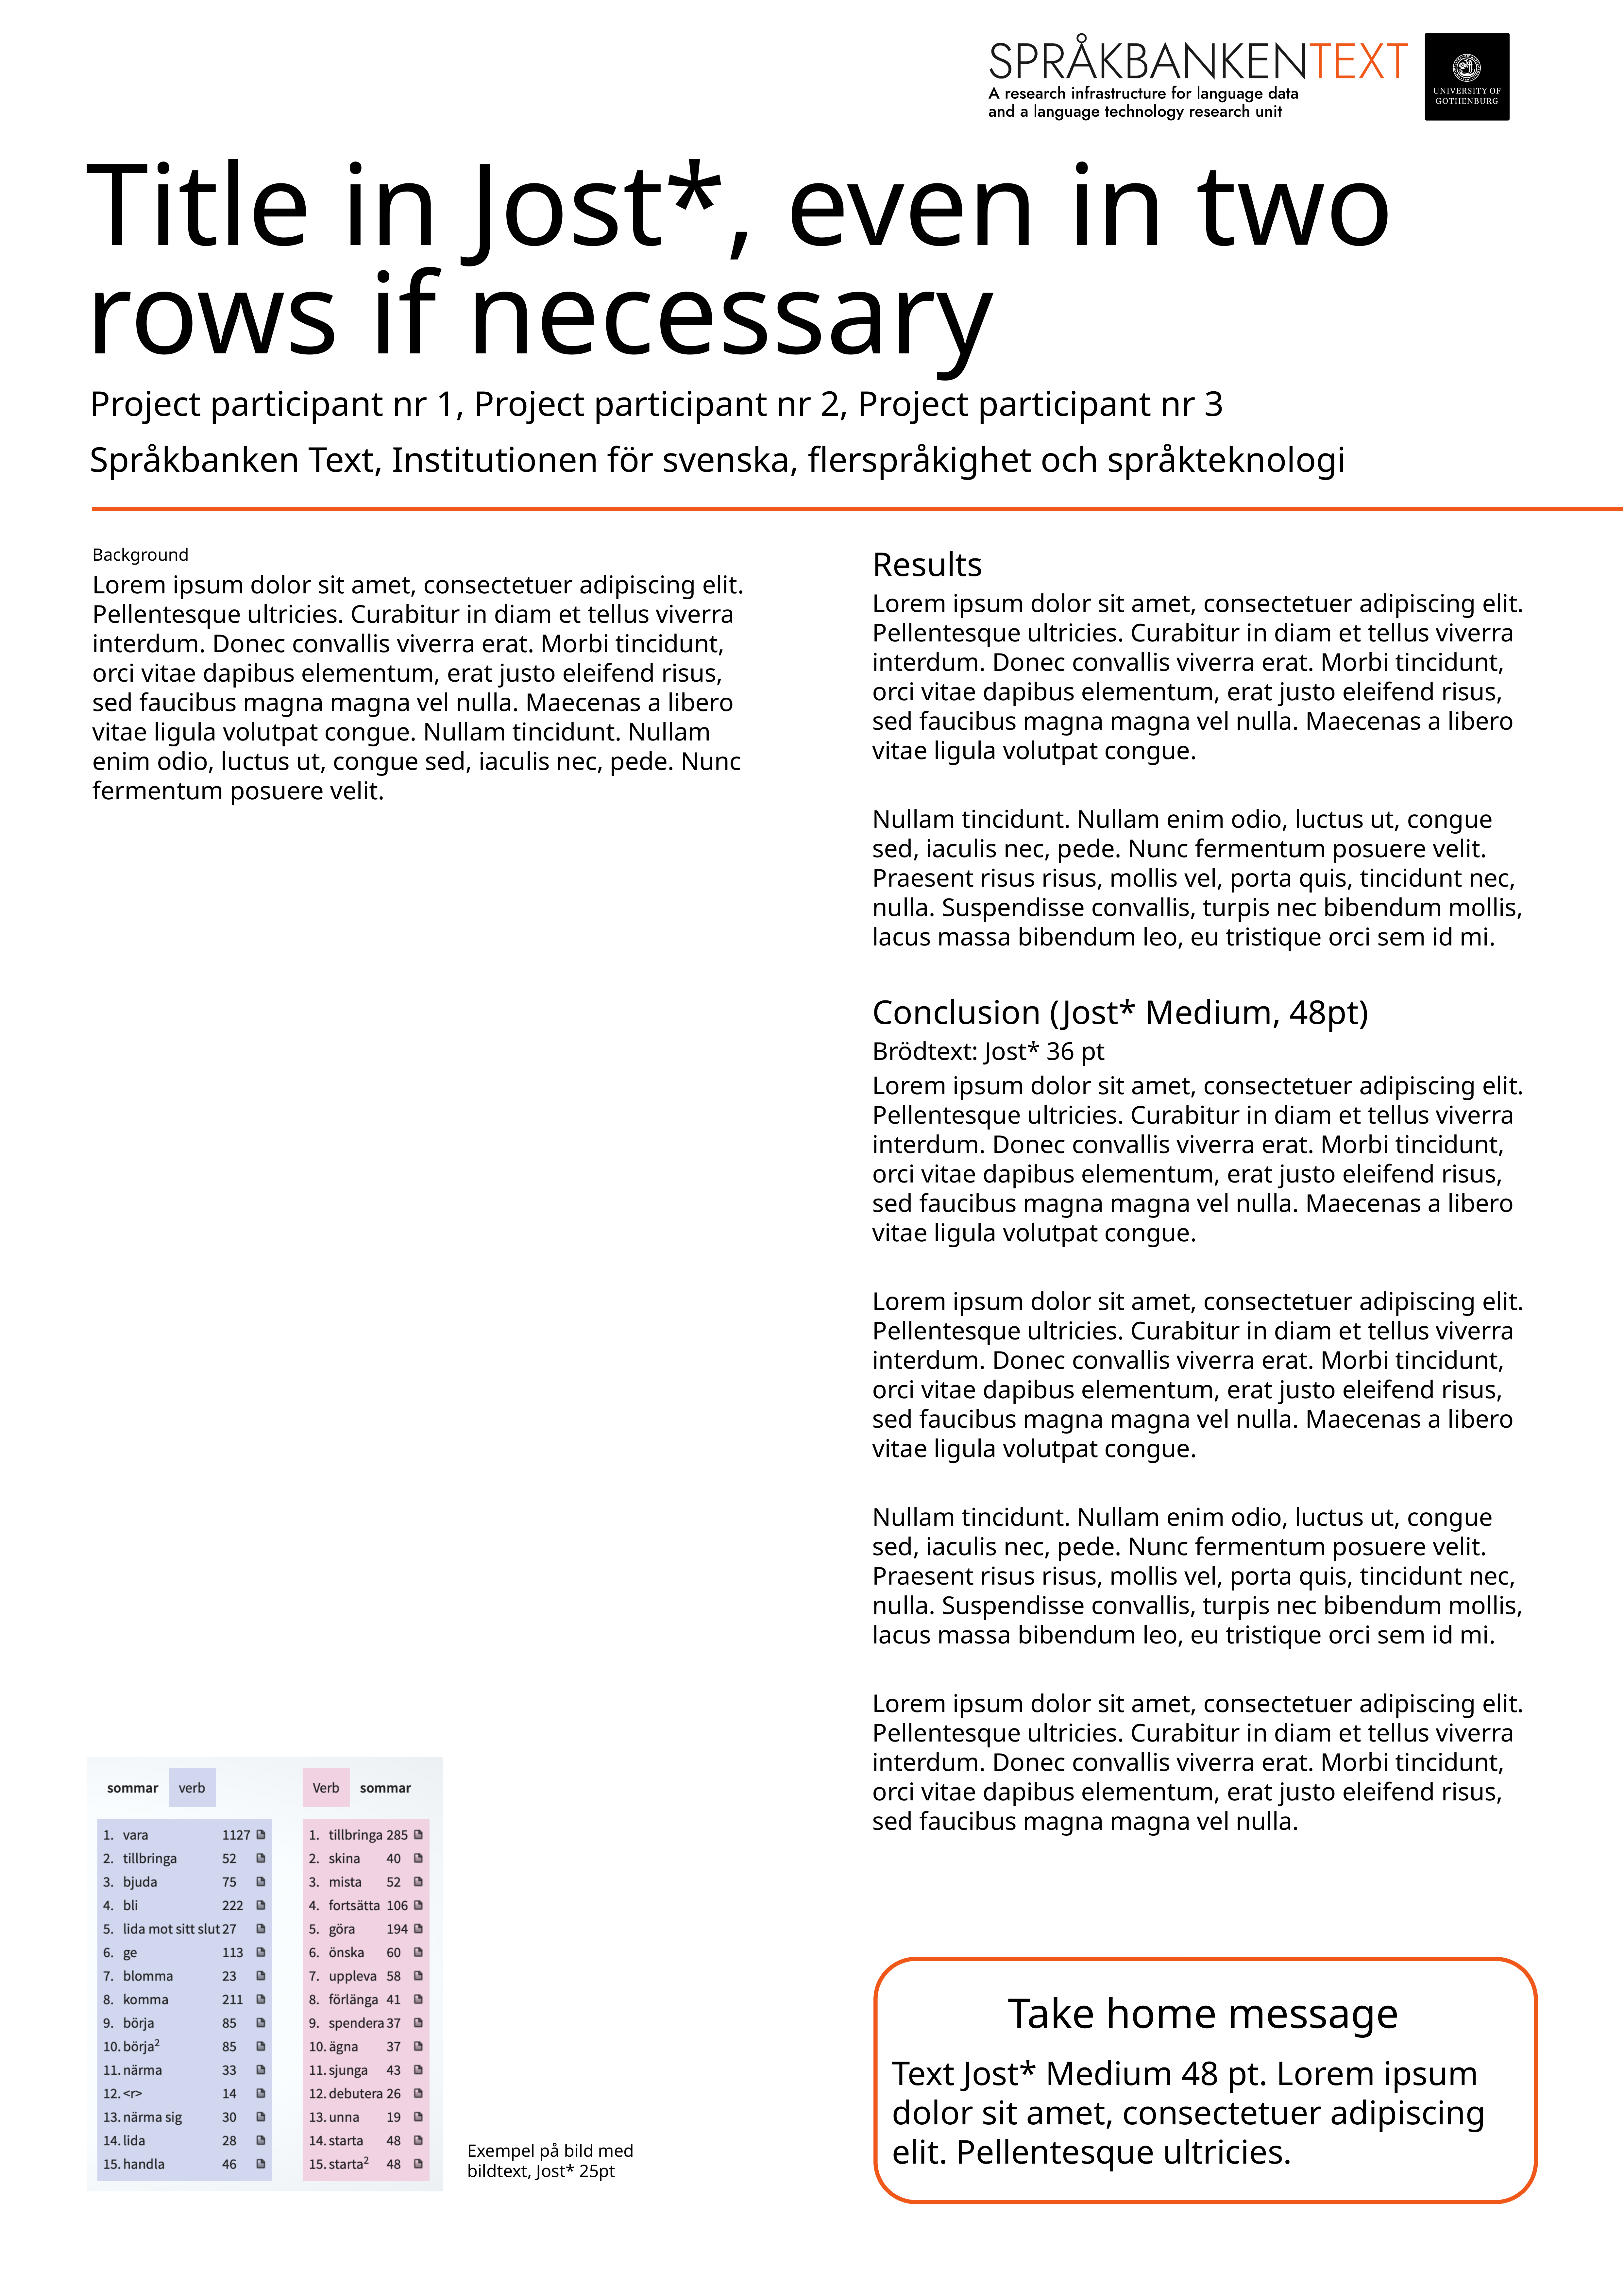

# Title in Jost*, even in two rows if necessary
Project participant nr 1, Project participant nr 2, Project participant nr 3
Språkbanken Text, Institutionen för svenska, flerspråkighet och språkteknologi
Background
Lorem ipsum dolor sit amet, consectetuer adipiscing elit. Pellentesque ultricies. Curabitur in diam et tellus viverra interdum. Donec convallis viverra erat. Morbi tincidunt, orci vitae dapibus elementum, erat justo eleifend risus, sed faucibus magna magna vel nulla. Maecenas a libero vitae ligula volutpat congue. Nullam tincidunt. Nullam enim odio, luctus ut, congue sed, iaculis nec, pede. Nunc fermentum posuere velit.
Results
Lorem ipsum dolor sit amet, consectetuer adipiscing elit. Pellentesque ultricies. Curabitur in diam et tellus viverra interdum. Donec convallis viverra erat. Morbi tincidunt, orci vitae dapibus elementum, erat justo eleifend risus, sed faucibus magna magna vel nulla. Maecenas a libero vitae ligula volutpat congue.
Nullam tincidunt. Nullam enim odio, luctus ut, congue sed, iaculis nec, pede. Nunc fermentum posuere velit. Praesent risus risus, mollis vel, porta quis, tincidunt nec, nulla. Suspendisse convallis, turpis nec bibendum mollis, lacus massa bibendum leo, eu tristique orci sem id mi.
Conclusion (Jost* Medium, 48pt)
Brödtext: Jost* 36 pt
Lorem ipsum dolor sit amet, consectetuer adipiscing elit. Pellentesque ultricies. Curabitur in diam et tellus viverra interdum. Donec convallis viverra erat. Morbi tincidunt, orci vitae dapibus elementum, erat justo eleifend risus, sed faucibus magna magna vel nulla. Maecenas a libero vitae ligula volutpat congue.
Lorem ipsum dolor sit amet, consectetuer adipiscing elit. Pellentesque ultricies. Curabitur in diam et tellus viverra interdum. Donec convallis viverra erat. Morbi tincidunt, orci vitae dapibus elementum, erat justo eleifend risus, sed faucibus magna magna vel nulla. Maecenas a libero vitae ligula volutpat congue.
Nullam tincidunt. Nullam enim odio, luctus ut, congue sed, iaculis nec, pede. Nunc fermentum posuere velit. Praesent risus risus, mollis vel, porta quis, tincidunt nec, nulla. Suspendisse convallis, turpis nec bibendum mollis, lacus massa bibendum leo, eu tristique orci sem id mi.
Lorem ipsum dolor sit amet, consectetuer adipiscing elit. Pellentesque ultricies. Curabitur in diam et tellus viverra interdum. Donec convallis viverra erat. Morbi tincidunt, orci vitae dapibus elementum, erat justo eleifend risus, sed faucibus magna magna vel nulla.
Take home message
Text Jost* Medium 48 pt. Lorem ipsum dolor sit amet, consectetuer adipiscing elit. Pellentesque ultricies.
Exempel på bild med bildtext, Jost* 25pt